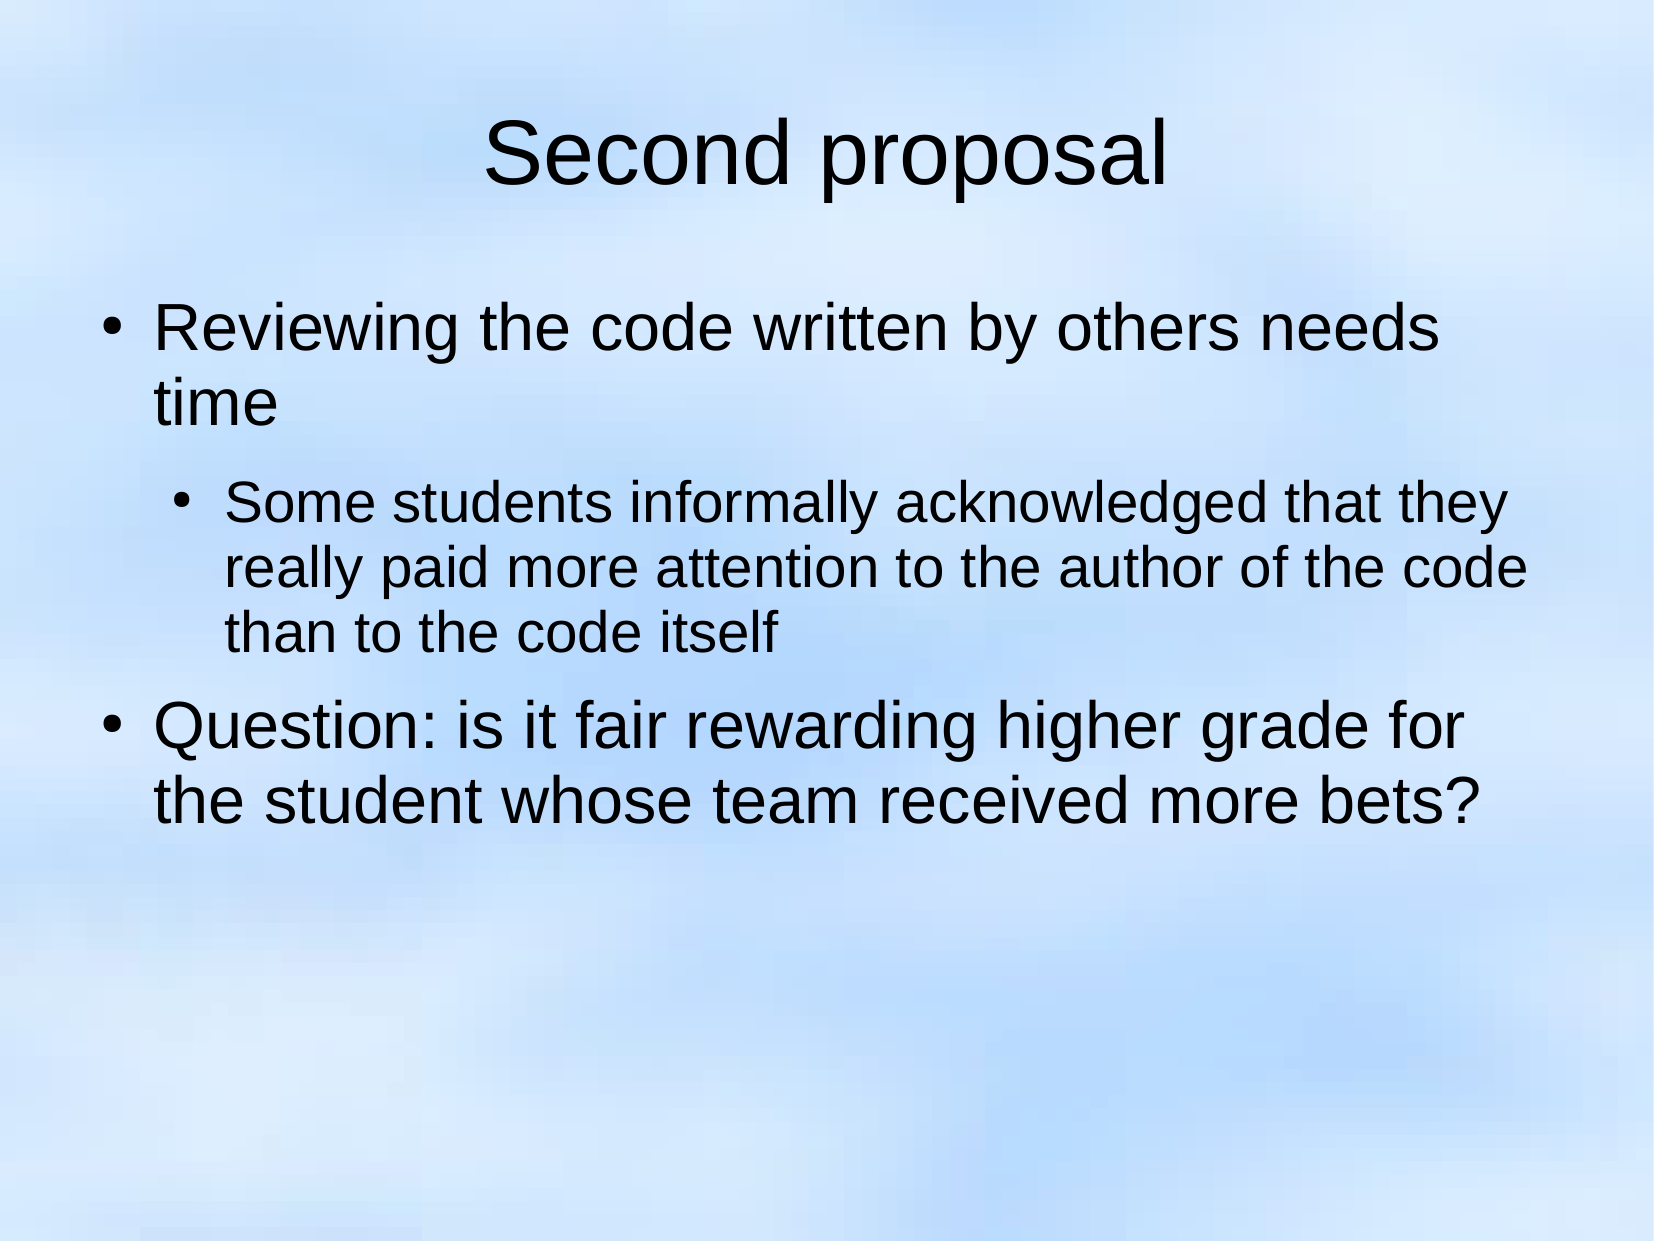

# Second proposal
Reviewing the code written by others needs time
Some students informally acknowledged that they really paid more attention to the author of the code than to the code itself
Question: is it fair rewarding higher grade for the student whose team received more bets?